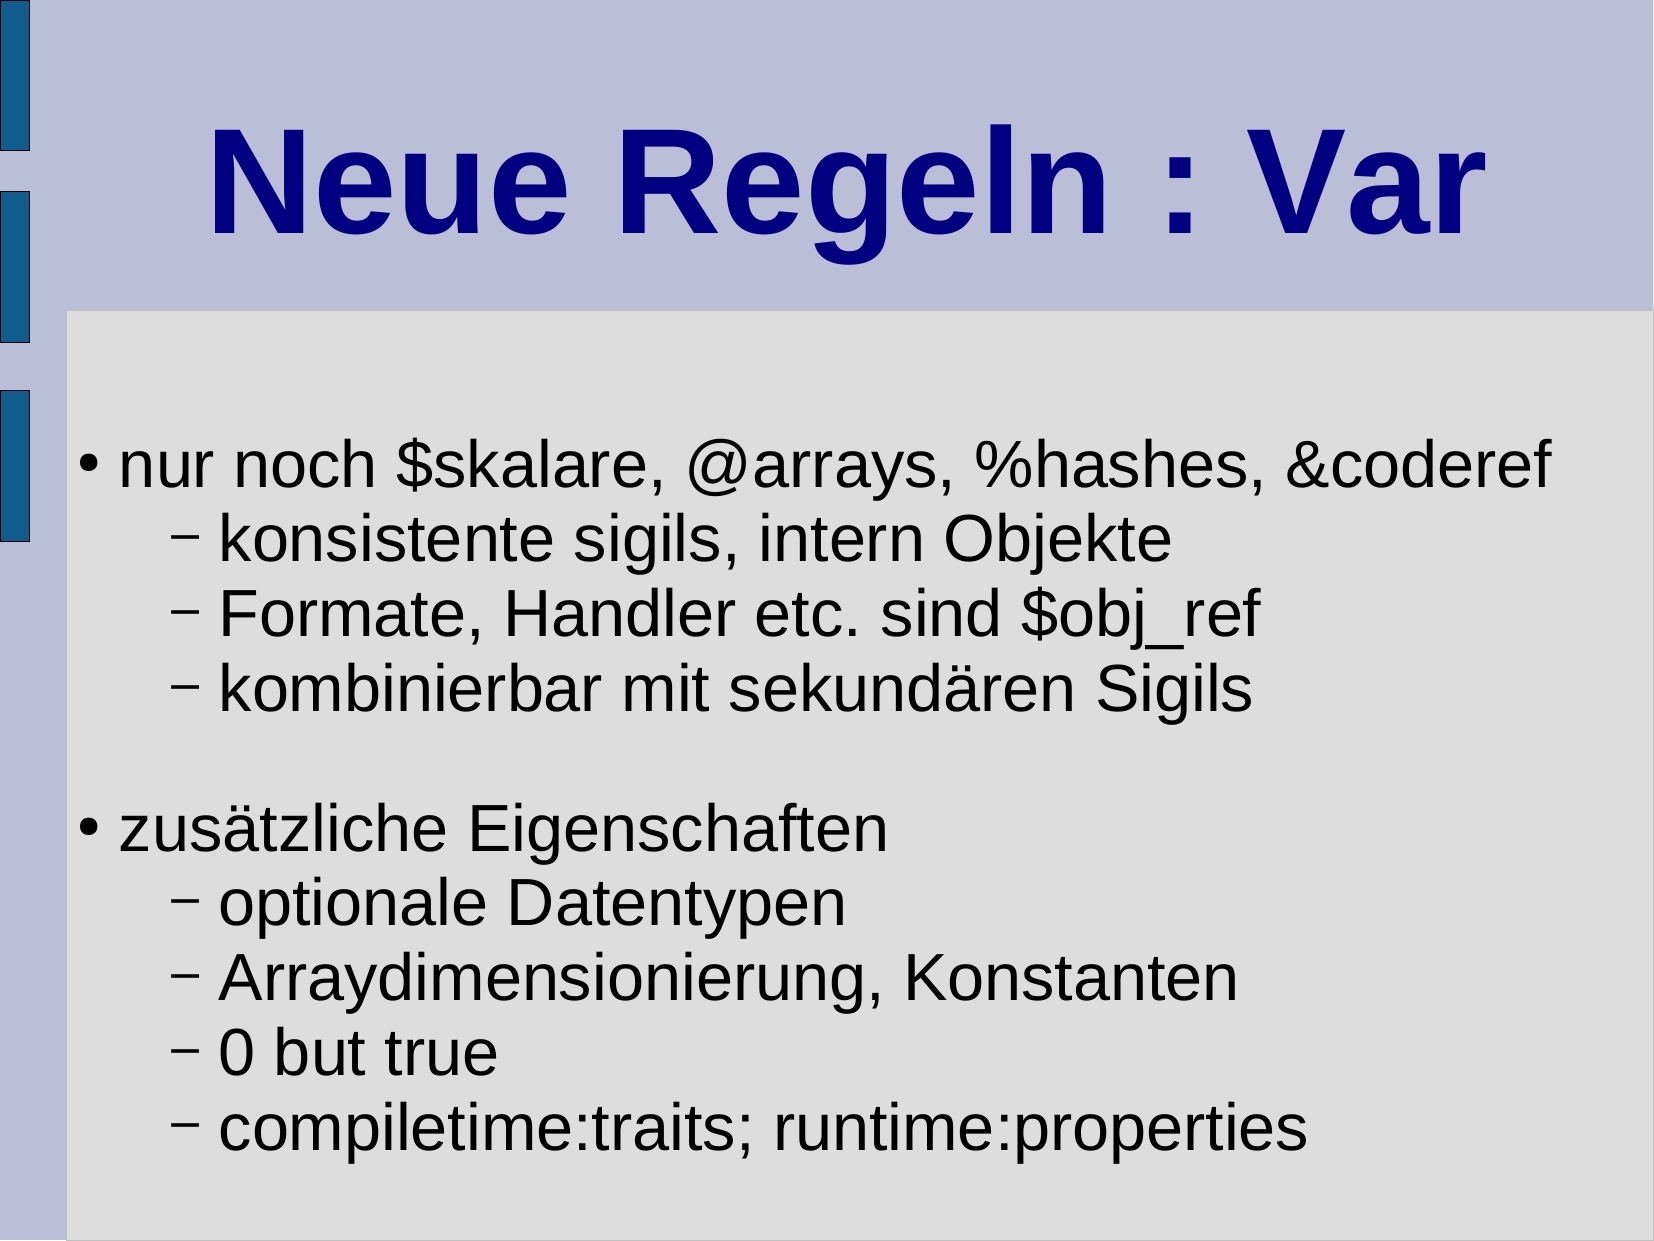

# Neue Regeln : Var
 nur noch $skalare, @arrays, %hashes, &coderef
konsistente sigils, intern Objekte
Formate, Handler etc. sind $obj_ref
kombinierbar mit sekundären Sigils
 zusätzliche Eigenschaften
optionale Datentypen
Arraydimensionierung, Konstanten
0 but true
compiletime:traits; runtime:properties